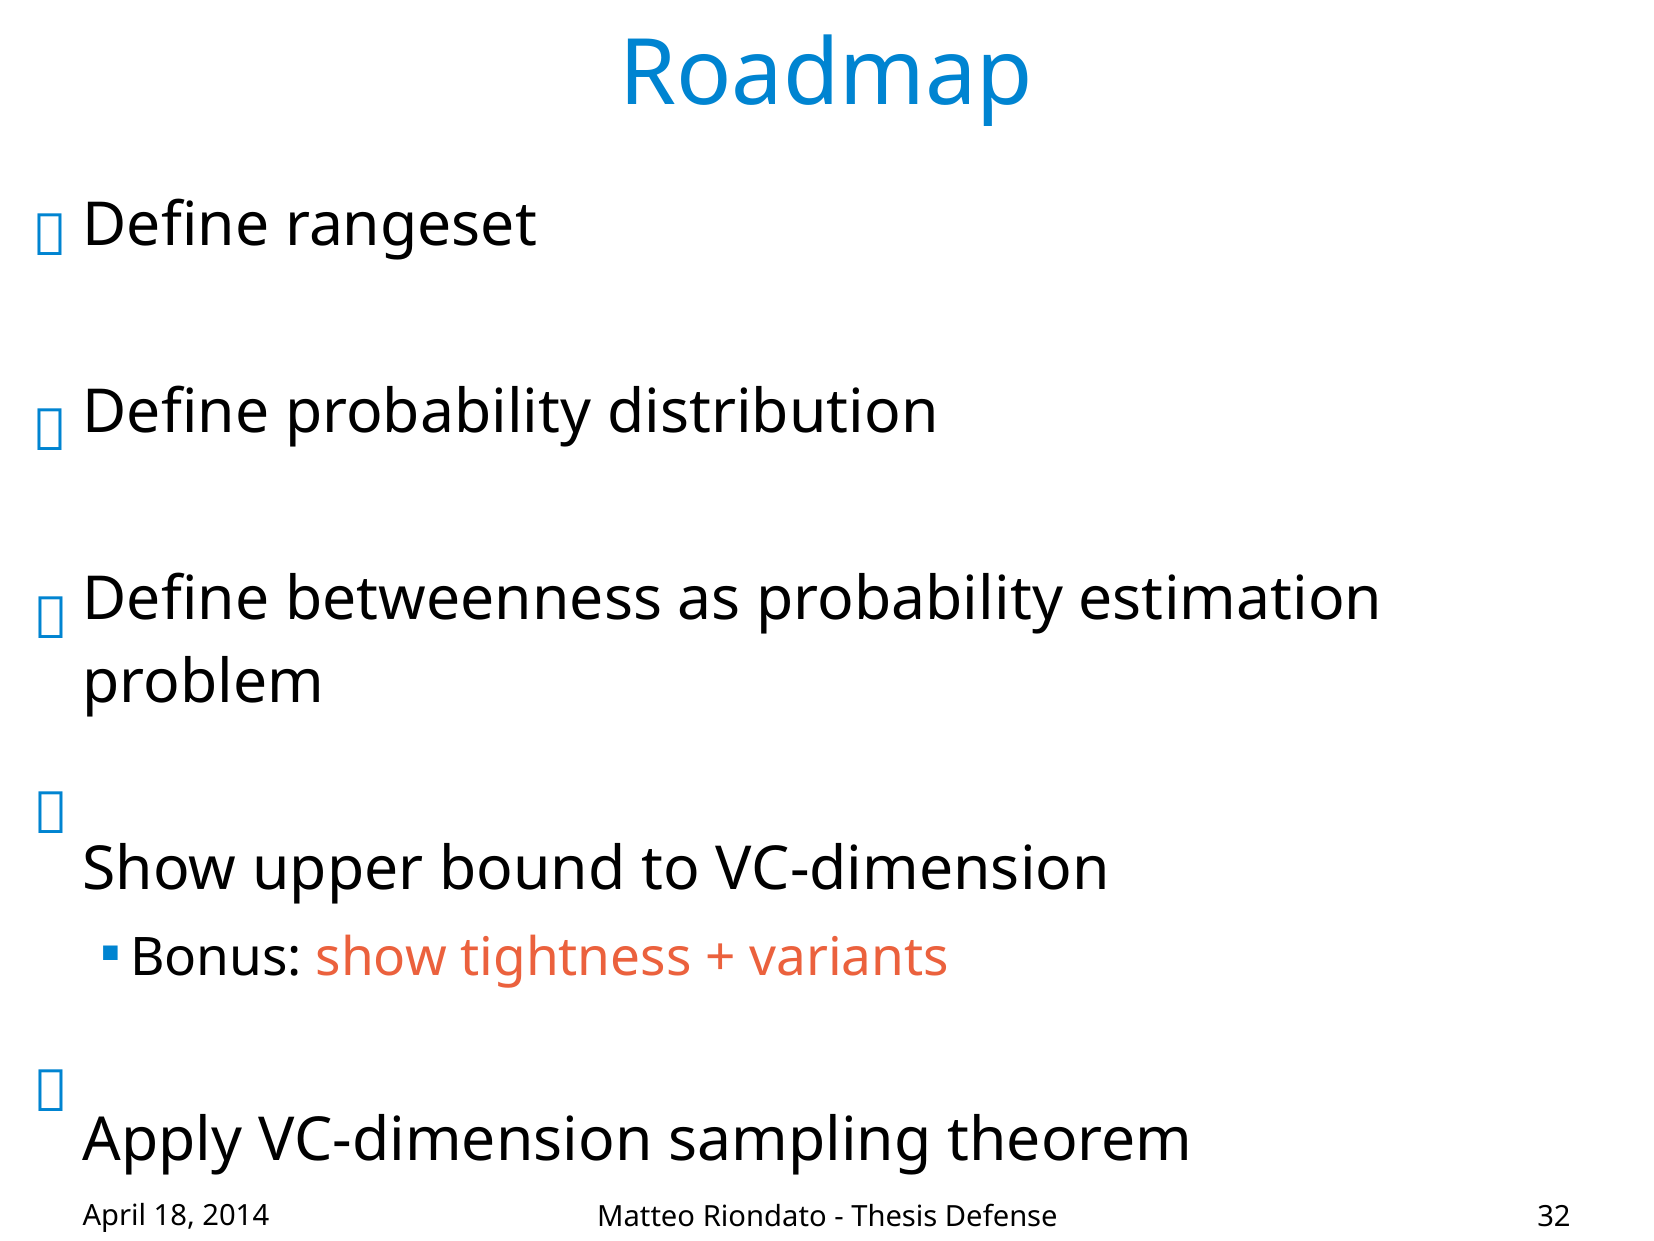

# Roadmap
Define rangeset
Define probability distribution
Define betweenness as probability estimation problem
Show upper bound to VC-dimension
Bonus: show tightness + variants
Apply VC-dimension sampling theorem





April 18, 2014
Matteo Riondato - Thesis Defense
32